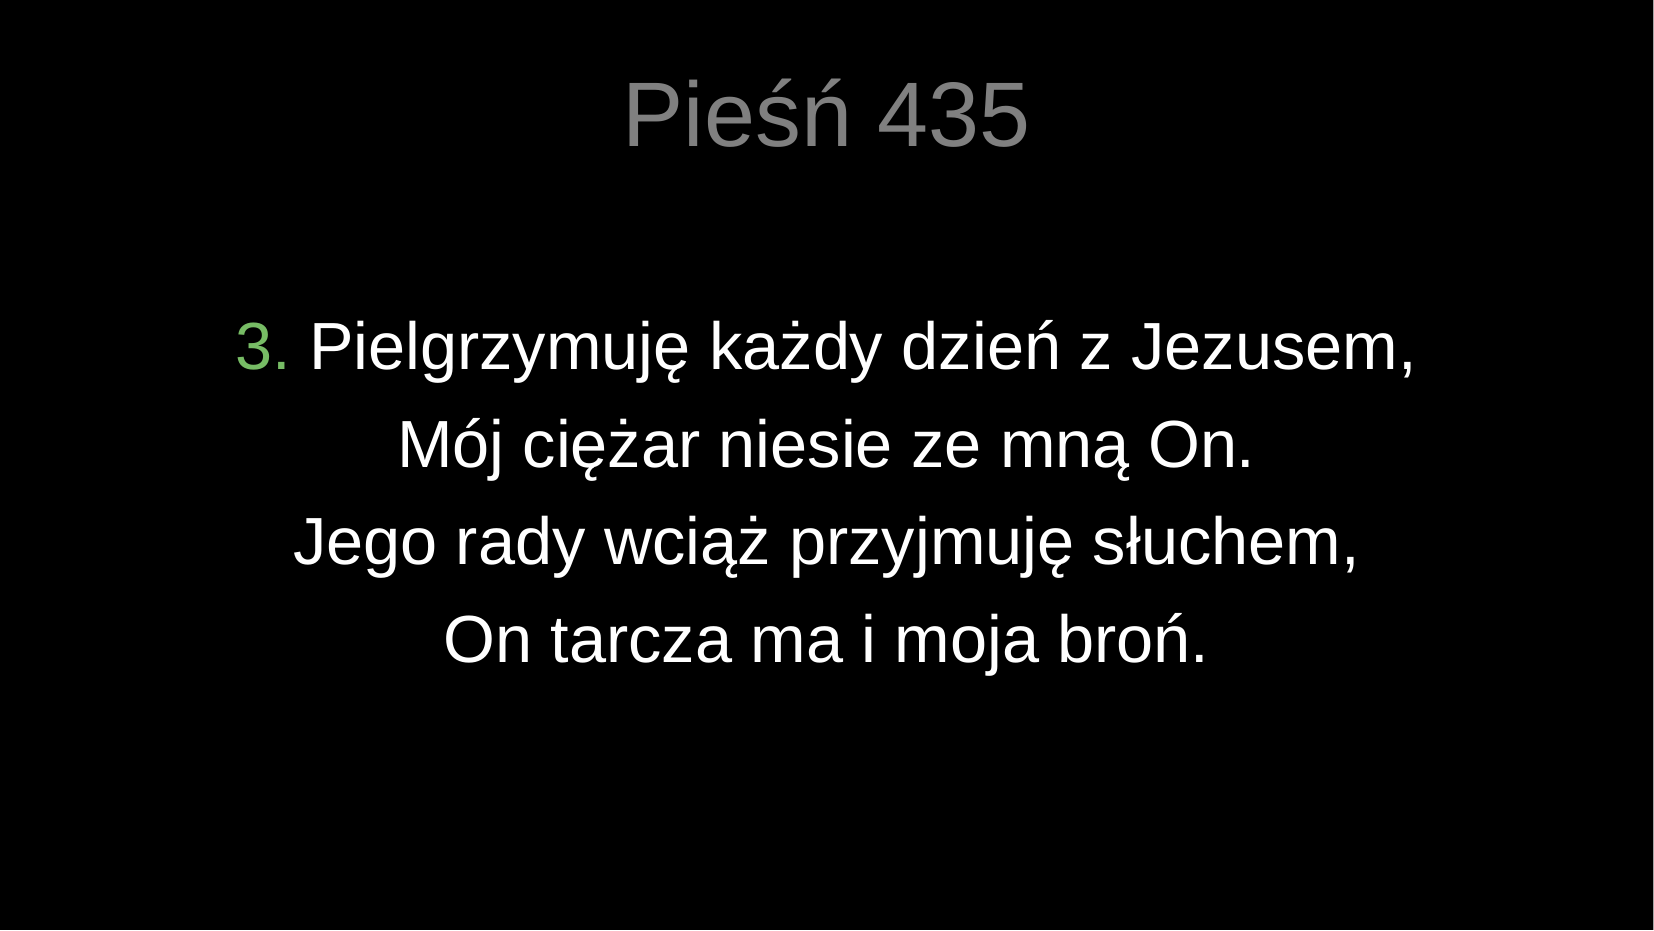

# Pieśń 435
3. Pielgrzymuję każdy dzień z Jezusem,
Mój ciężar niesie ze mną On.
Jego rady wciąż przyjmuję słuchem,
On tarcza ma i moja broń.